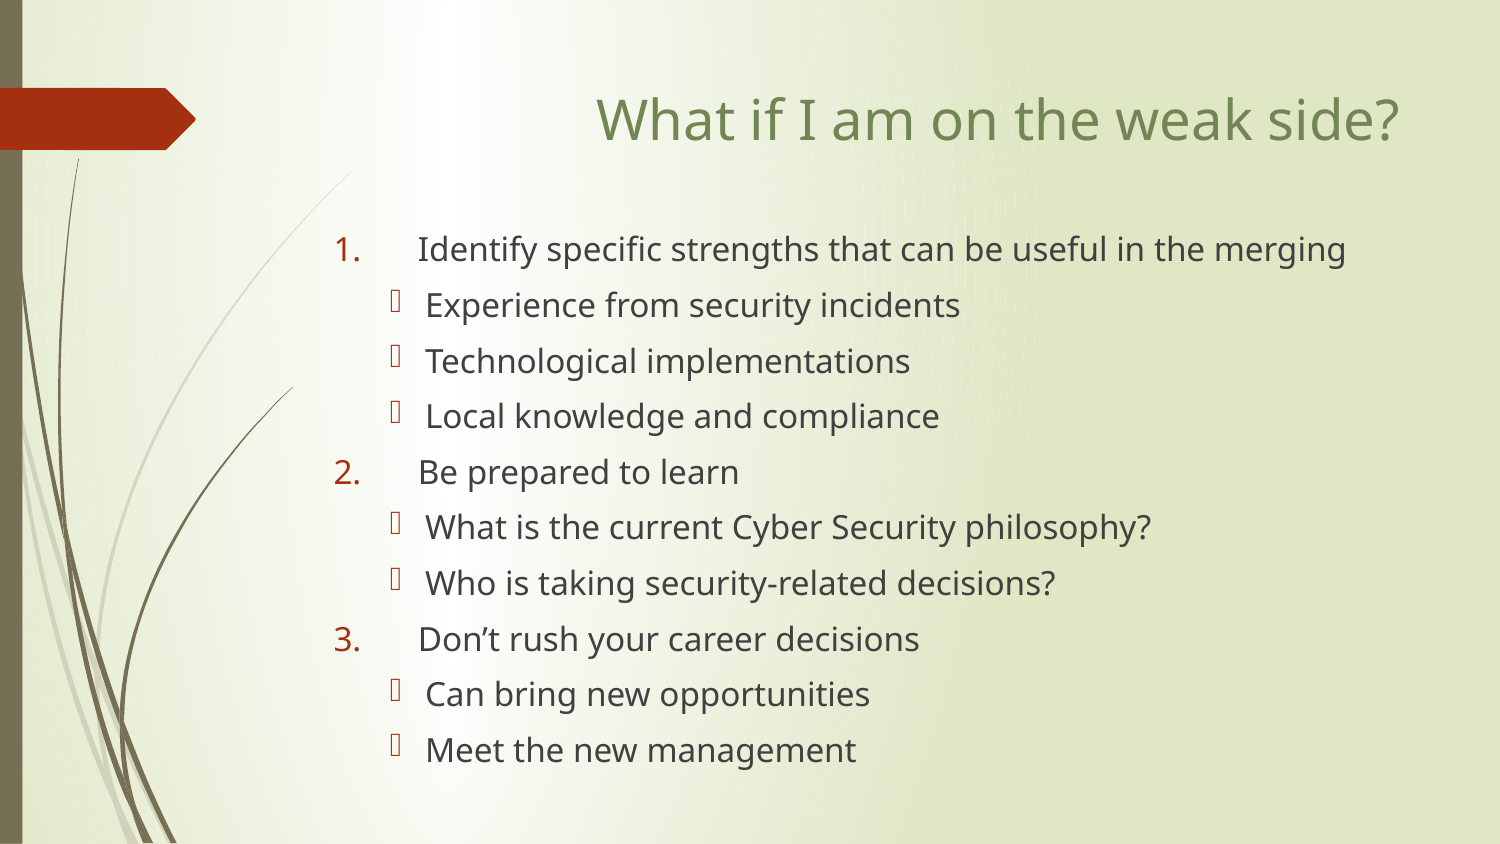

# What if I am on the weak side?
Identify specific strengths that can be useful in the merging
Experience from security incidents
Technological implementations
Local knowledge and compliance
Be prepared to learn
What is the current Cyber Security philosophy?
Who is taking security-related decisions?
Don’t rush your career decisions
Can bring new opportunities
Meet the new management